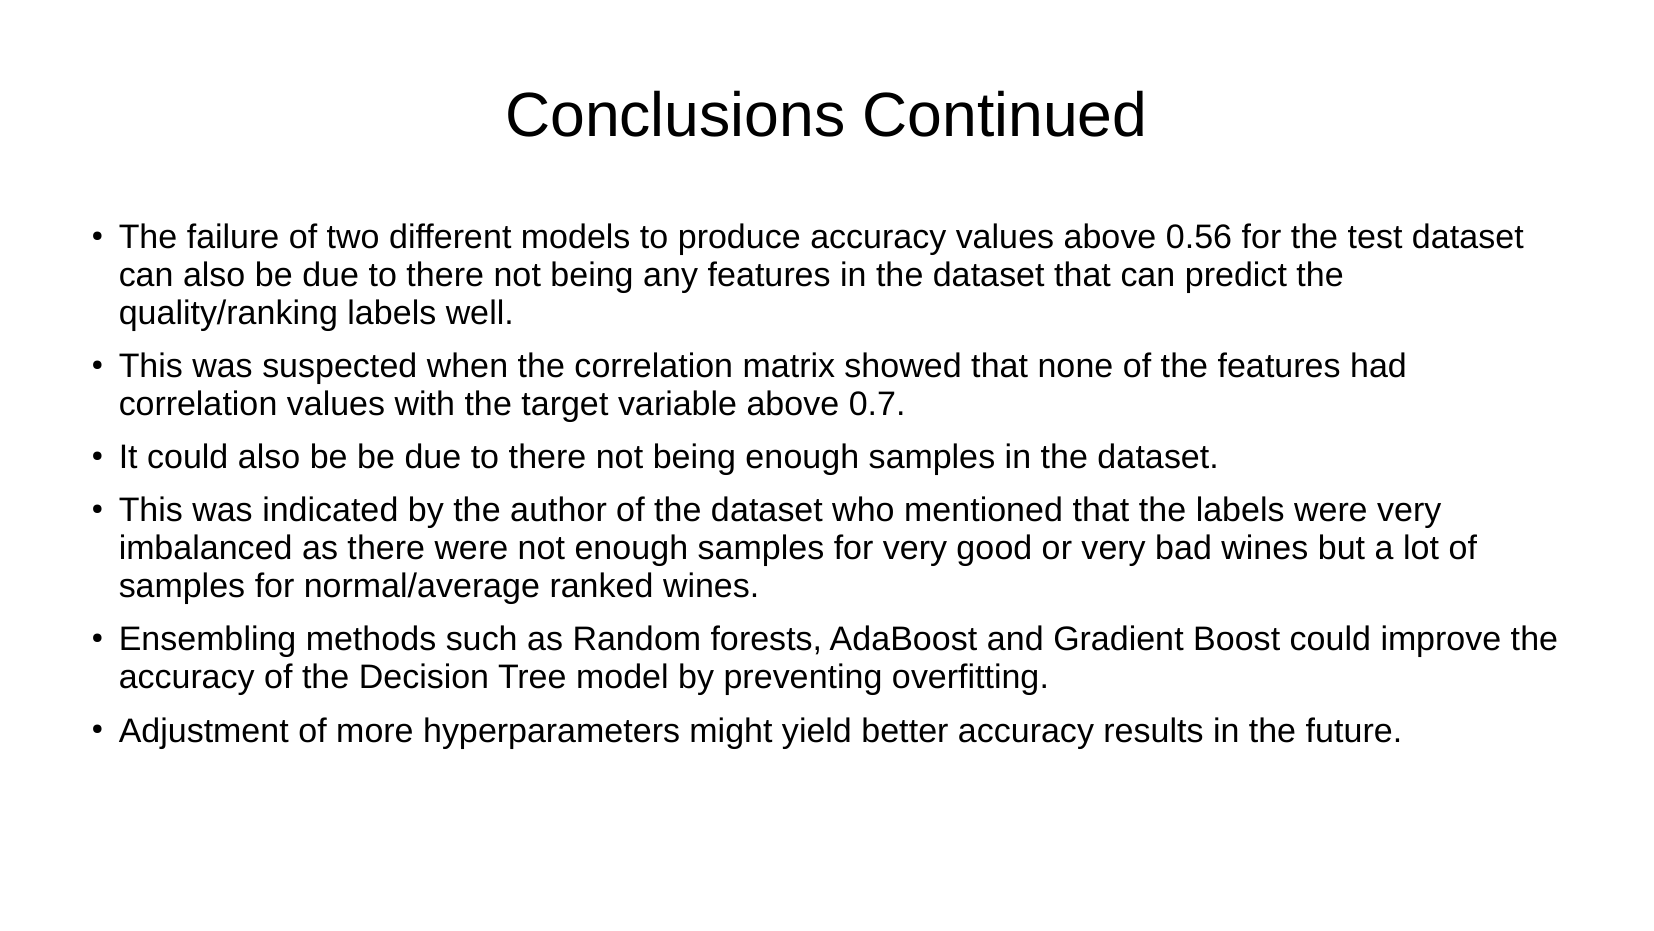

# Conclusions Continued
The failure of two different models to produce accuracy values above 0.56 for the test dataset can also be due to there not being any features in the dataset that can predict the quality/ranking labels well.
This was suspected when the correlation matrix showed that none of the features had correlation values with the target variable above 0.7.
It could also be be due to there not being enough samples in the dataset.
This was indicated by the author of the dataset who mentioned that the labels were very imbalanced as there were not enough samples for very good or very bad wines but a lot of samples for normal/average ranked wines.
Ensembling methods such as Random forests, AdaBoost and Gradient Boost could improve the accuracy of the Decision Tree model by preventing overfitting.
Adjustment of more hyperparameters might yield better accuracy results in the future.